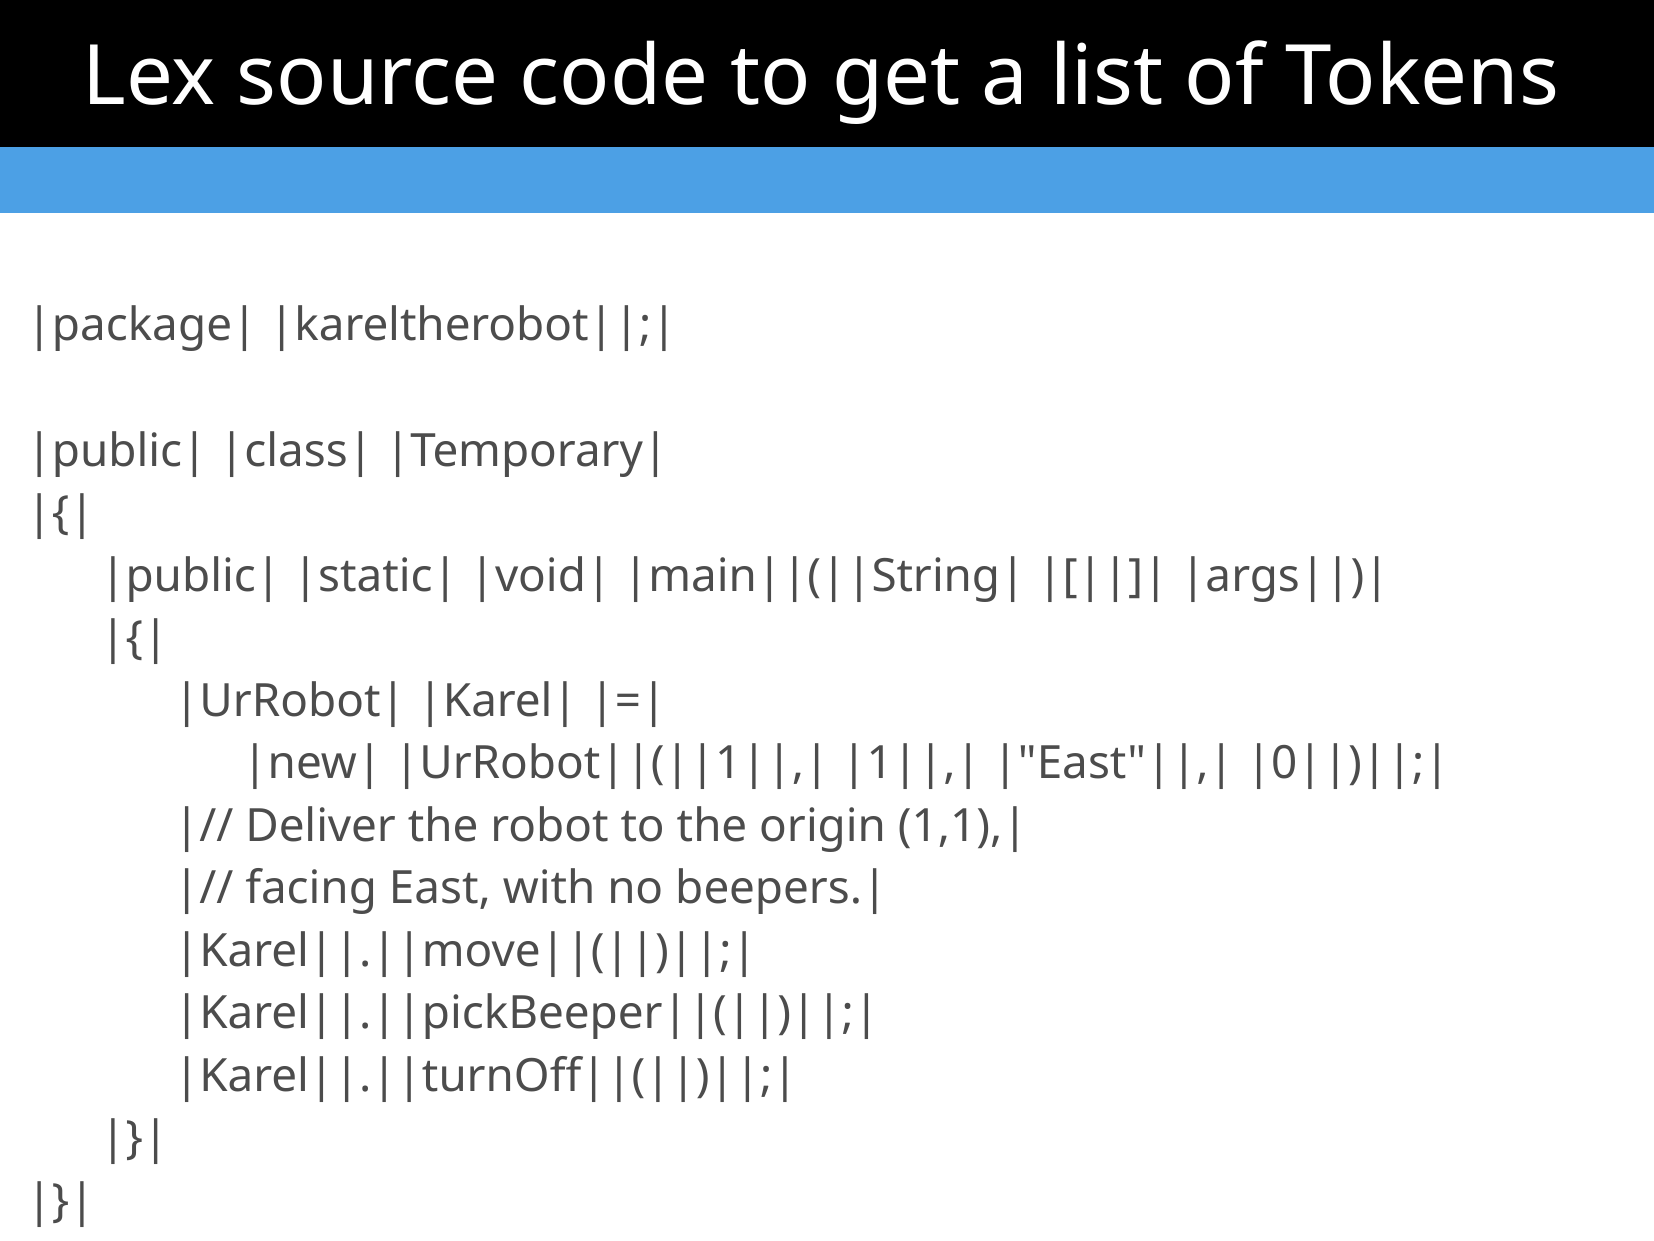

# Lex source code to get a list of Tokens
|package| |kareltherobot||;|
|public| |class| |Temporary|
|{|
	|public| |static| |void| |main||(||String| |[||]| |args||)|
	|{|
		|UrRobot| |Karel| |=|
 |new| |UrRobot||(||1||,| |1||,| |"East"||,| |0||)||;|
		|// Deliver the robot to the origin (1,1),|
		|// facing East, with no beepers.|
		|Karel||.||move||(||)||;|
		|Karel||.||pickBeeper||(||)||;|
		|Karel||.||turnOff||(||)||;|
	|}|
|}|